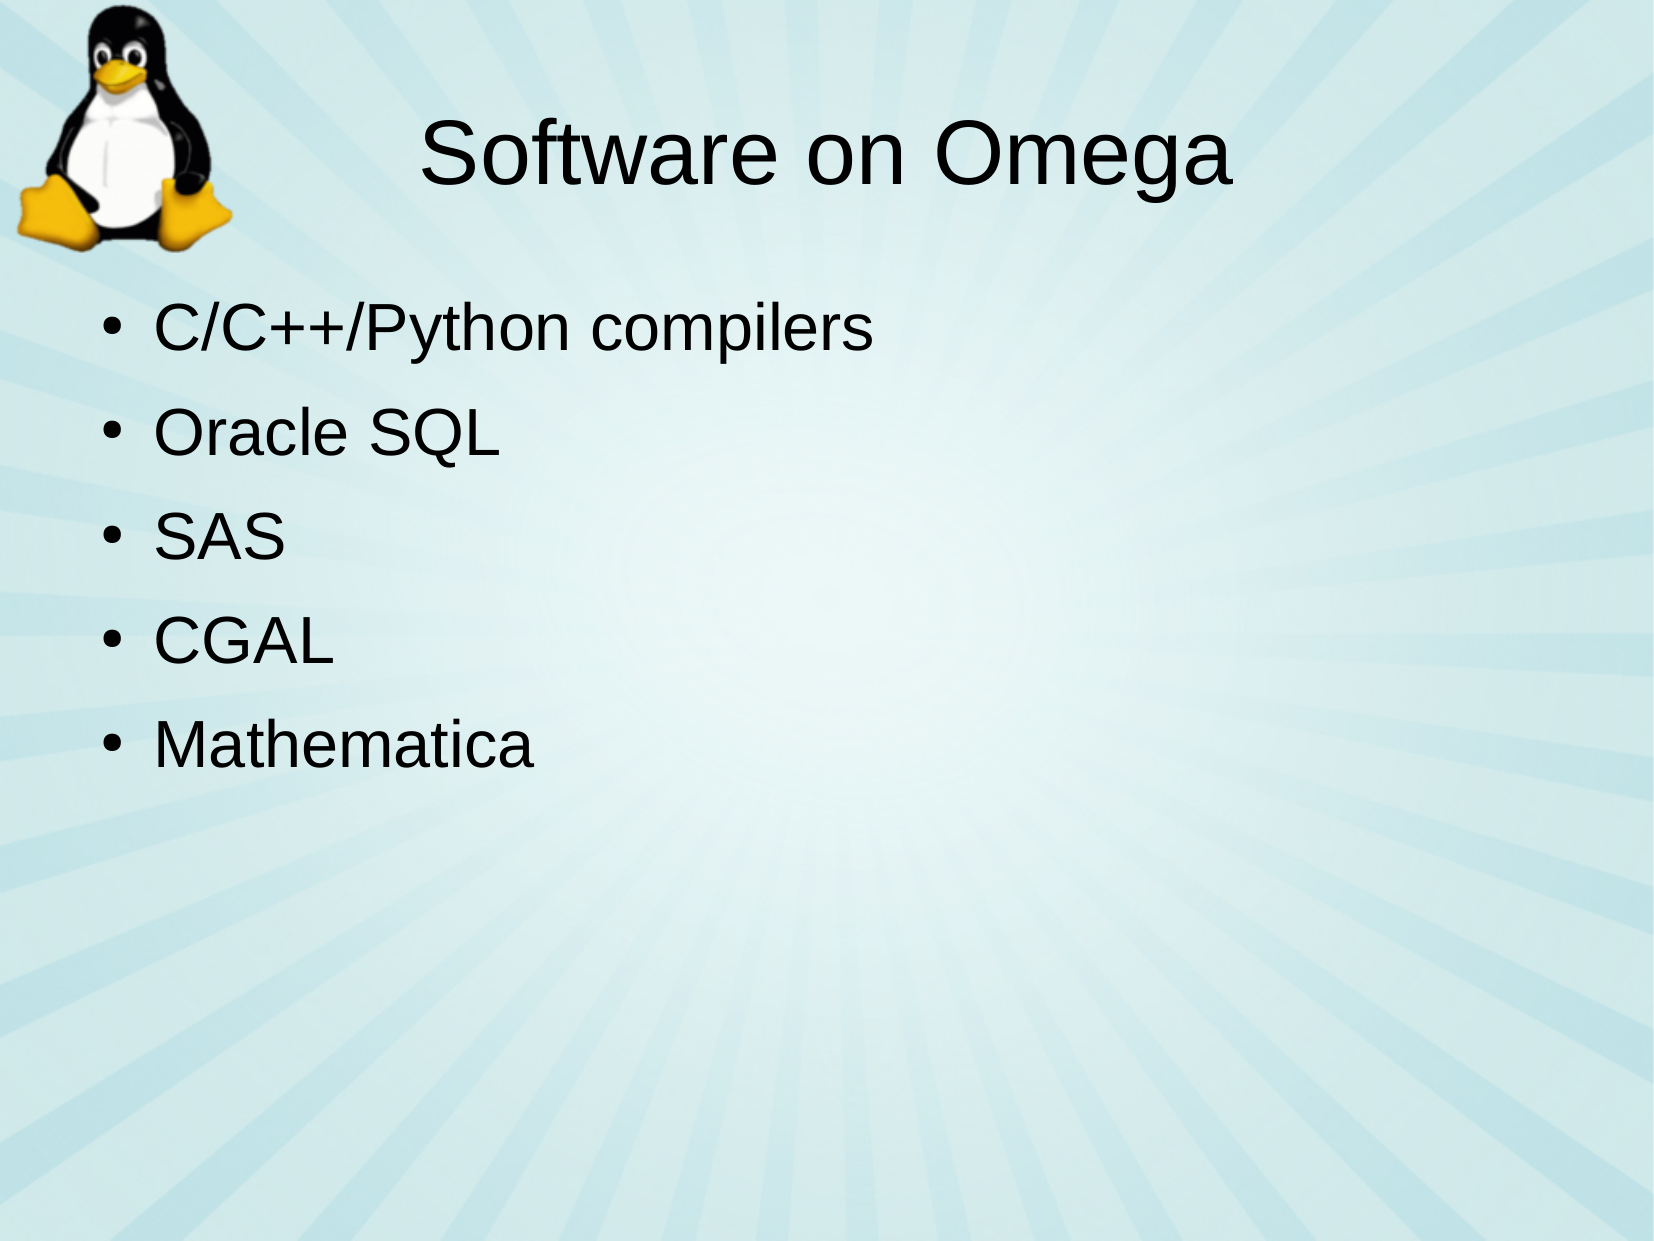

# Software on Omega
C/C++/Python compilers
Oracle SQL
SAS
CGAL
Mathematica